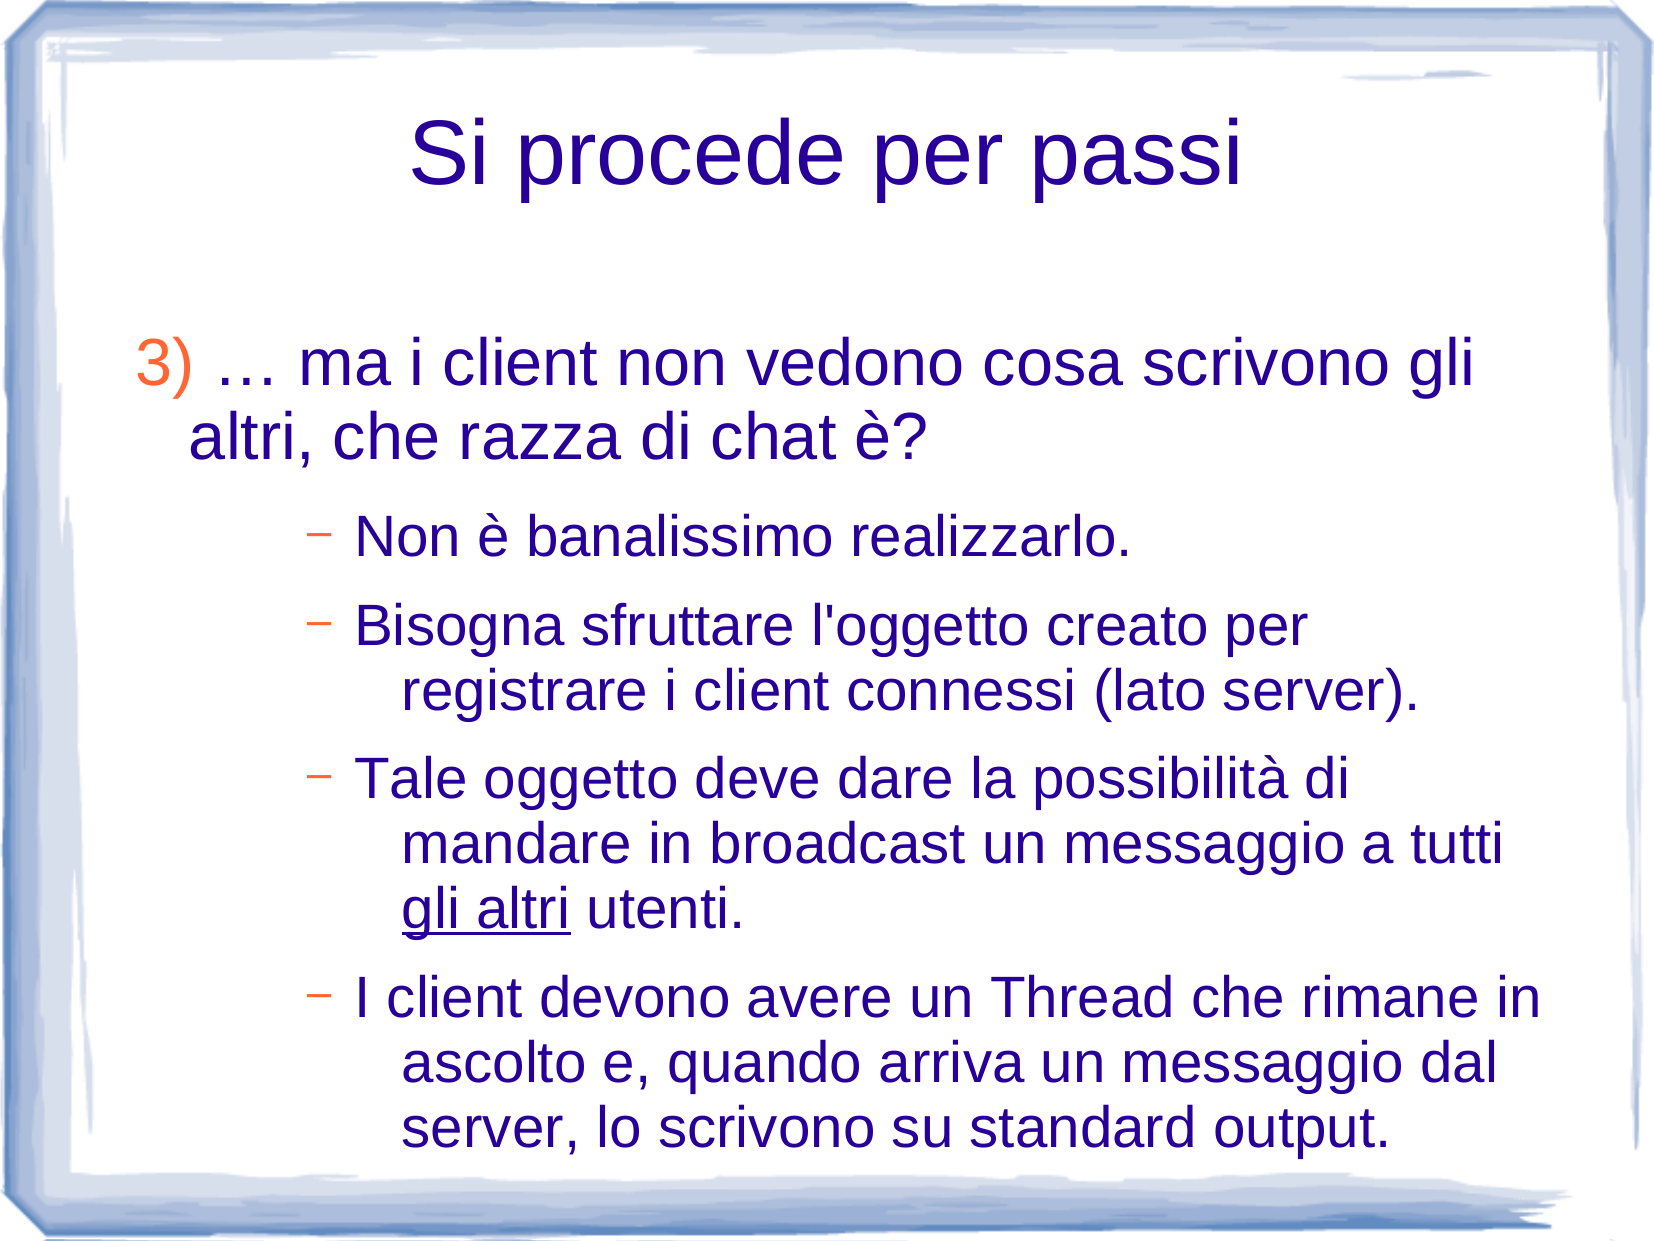

# Si procede per passi
 … ma i client non vedono cosa scrivono gli altri, che razza di chat è?
Non è banalissimo realizzarlo.
Bisogna sfruttare l'oggetto creato per registrare i client connessi (lato server).
Tale oggetto deve dare la possibilità di mandare in broadcast un messaggio a tutti gli altri utenti.
I client devono avere un Thread che rimane in ascolto e, quando arriva un messaggio dal server, lo scrivono su standard output.